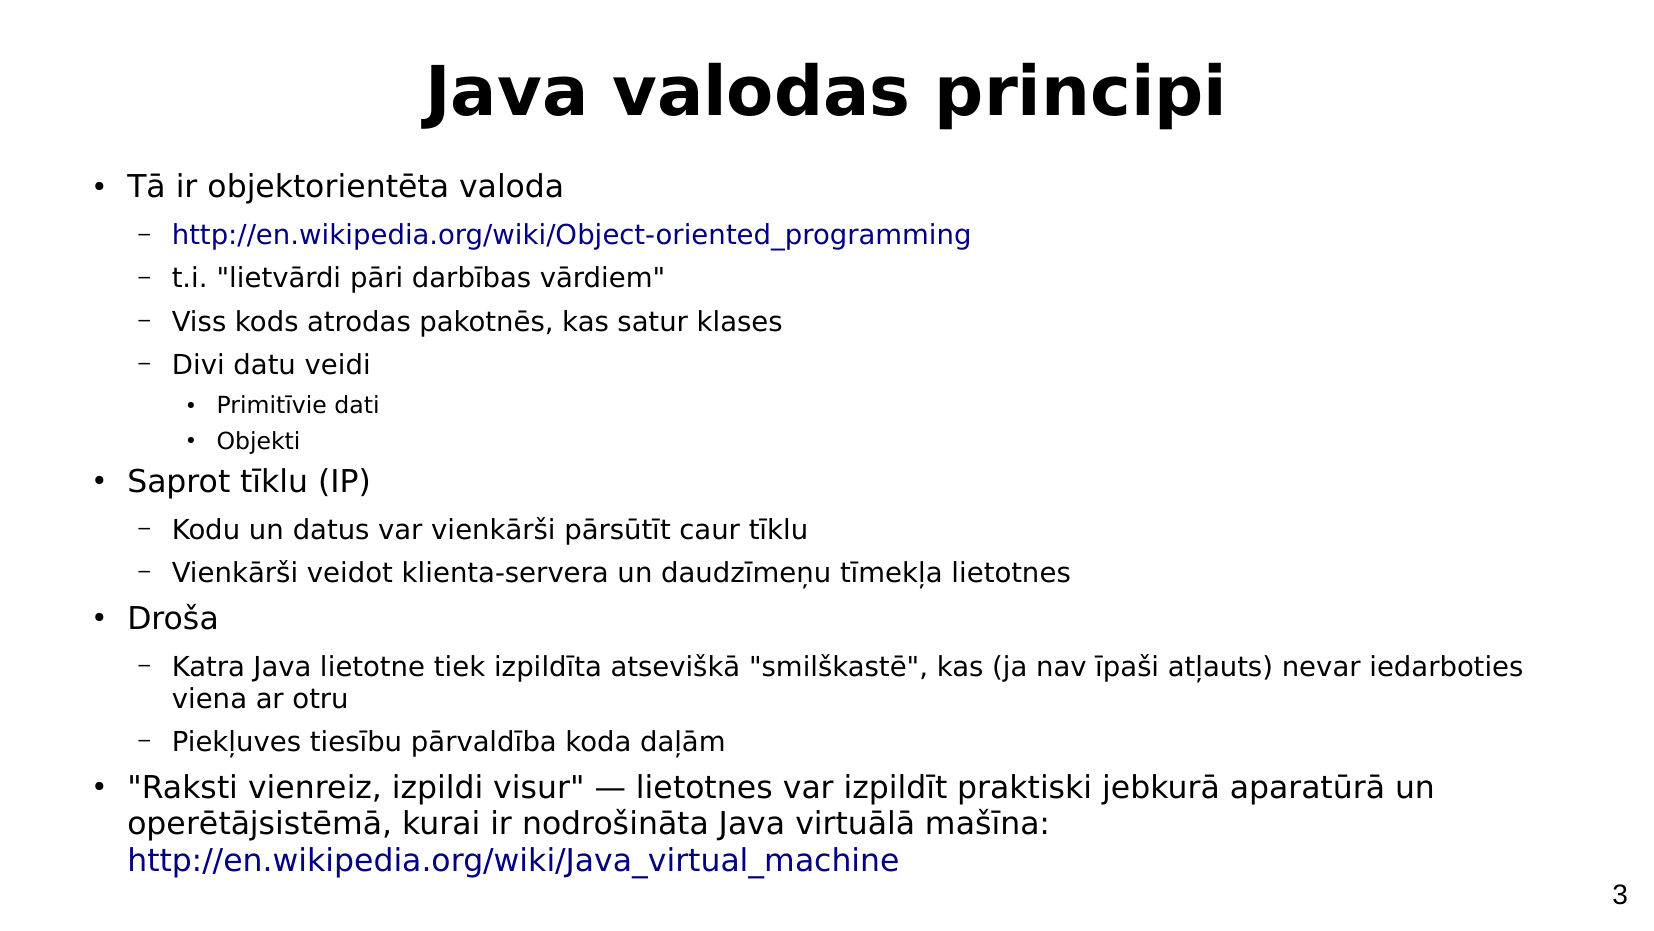

# Java valodas principi
Tā ir objektorientēta valoda
http://en.wikipedia.org/wiki/Object-oriented_programming
t.i. "lietvārdi pāri darbības vārdiem"
Viss kods atrodas pakotnēs, kas satur klases
Divi datu veidi
Primitīvie dati
Objekti
Saprot tīklu (IP)
Kodu un datus var vienkārši pārsūtīt caur tīklu
Vienkārši veidot klienta-servera un daudzīmeņu tīmekļa lietotnes
Droša
Katra Java lietotne tiek izpildīta atseviškā "smilškastē", kas (ja nav īpaši atļauts) nevar iedarboties viena ar otru
Piekļuves tiesību pārvaldība koda daļām
"Raksti vienreiz, izpildi visur" — lietotnes var izpildīt praktiski jebkurā aparatūrā un operētājsistēmā, kurai ir nodrošināta Java virtuālā mašīna:
http://en.wikipedia.org/wiki/Java_virtual_machine